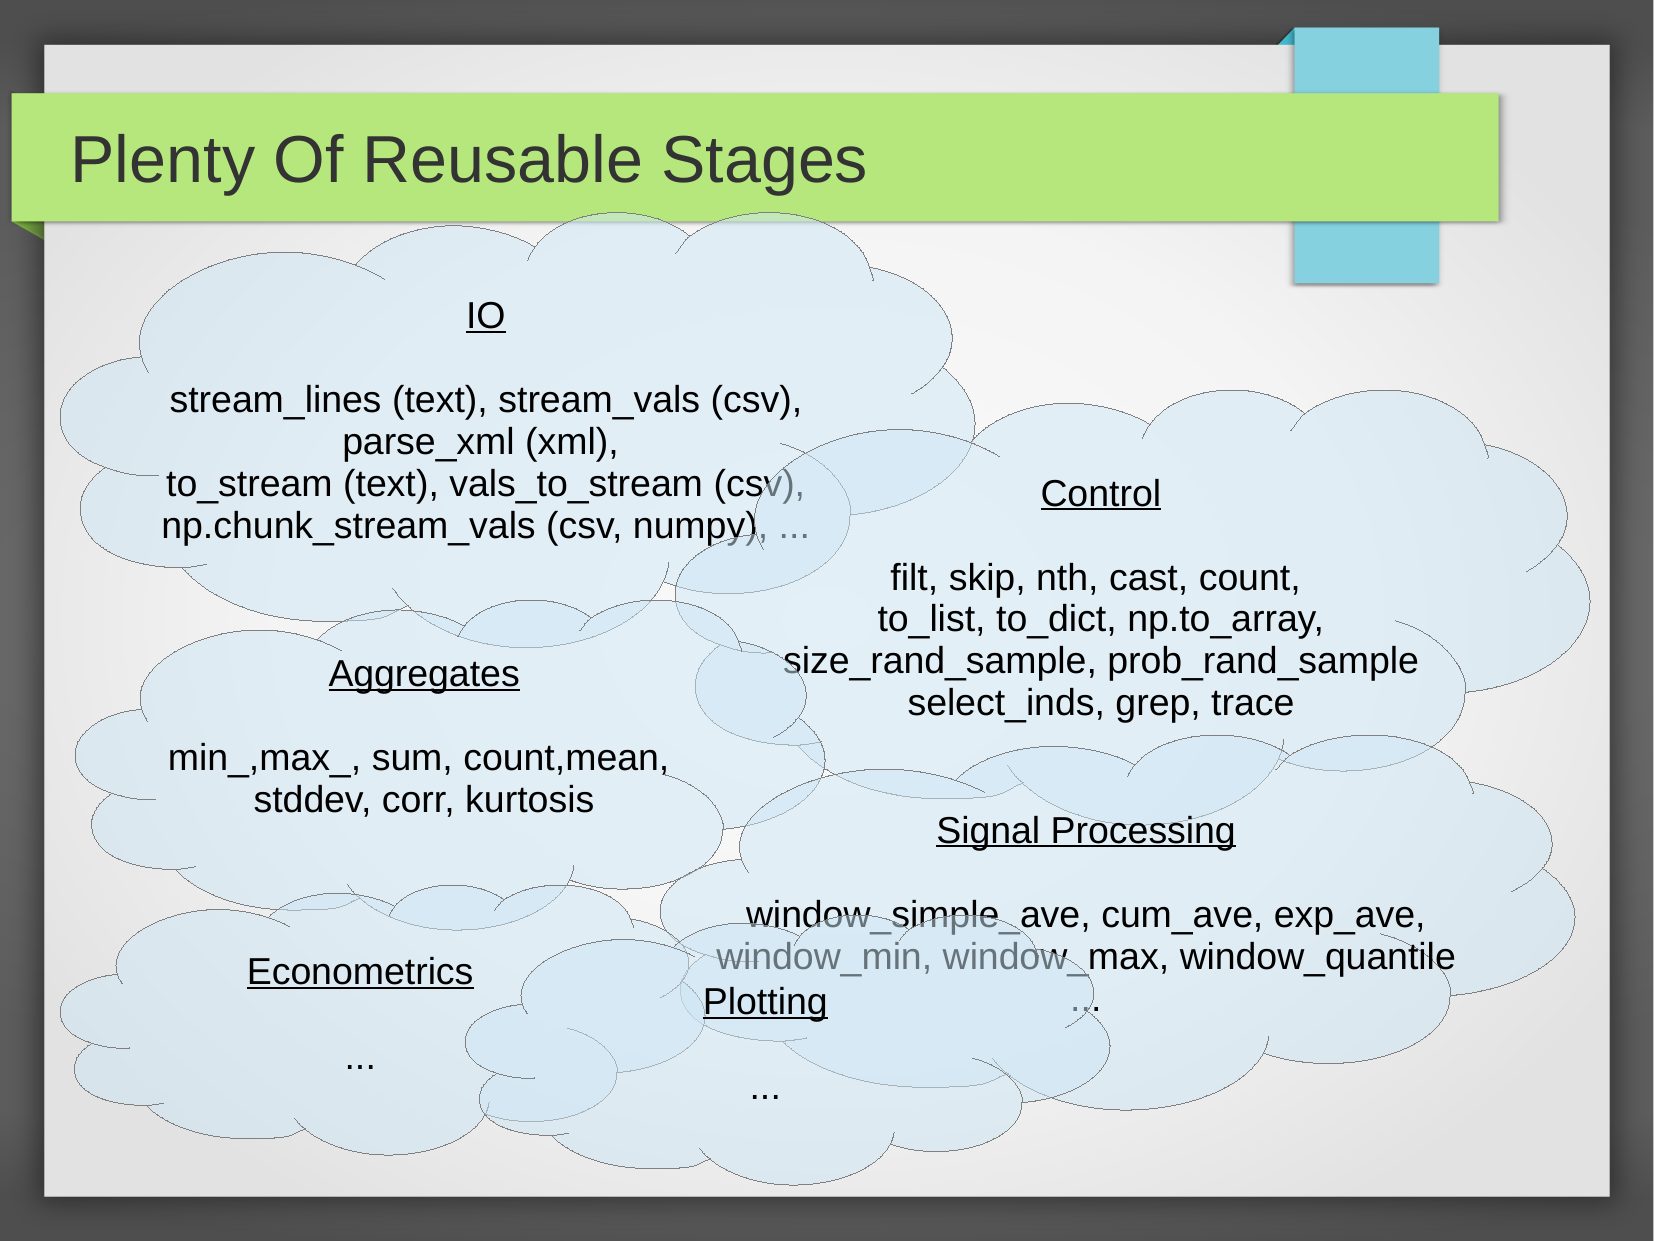

# Plenty Of Reusable Stages
IO
stream_lines (text), stream_vals (csv),
parse_xml (xml),
to_stream (text), vals_to_stream (csv),
np.chunk_stream_vals (csv, numpy), ...
Control
filt, skip, nth, cast, count,
to_list, to_dict, np.to_array,
size_rand_sample, prob_rand_sample
select_inds, grep, trace
Aggregates
min_,max_, sum, count,mean,
stddev, corr, kurtosis
Signal Processing
window_simple_ave, cum_ave, exp_ave,
window_min, window_max, window_quantile
...
Econometrics
...
Plotting
...